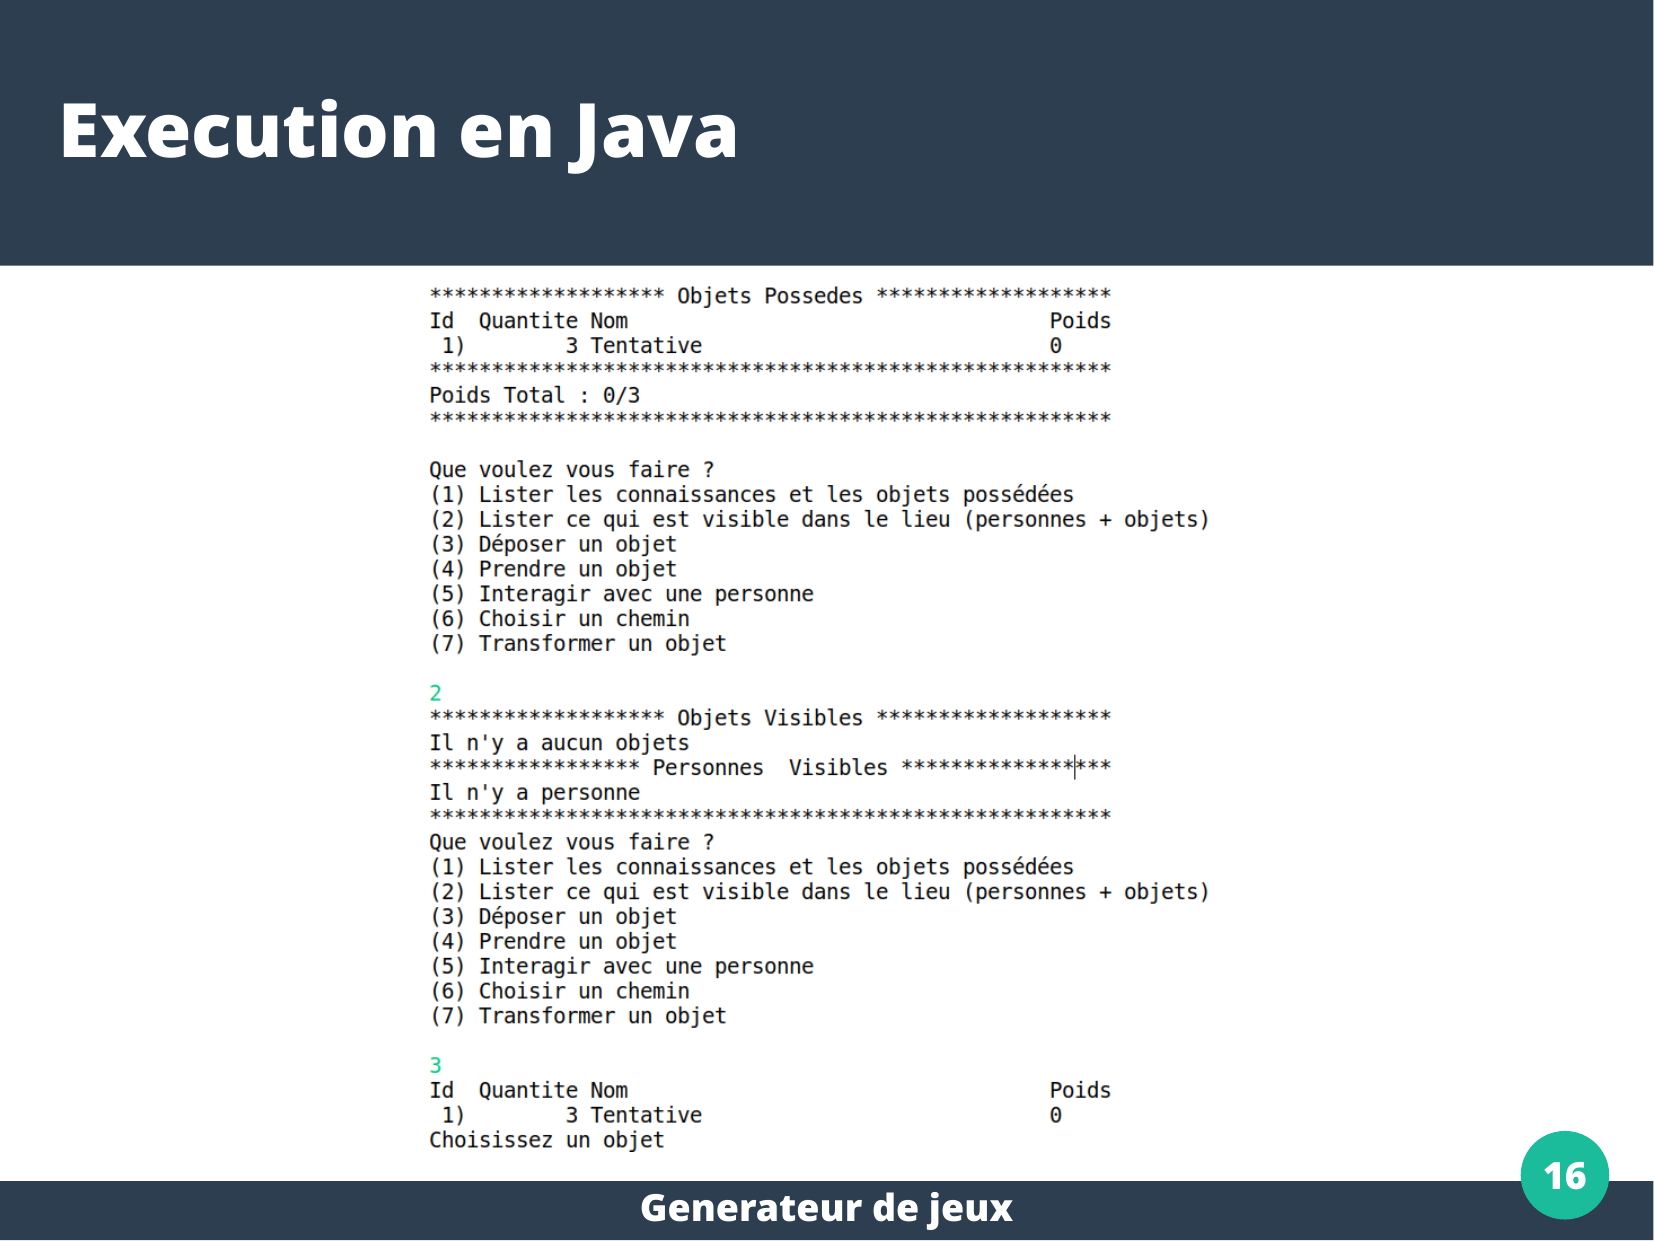

# Execution en Java
16
Generateur de jeux